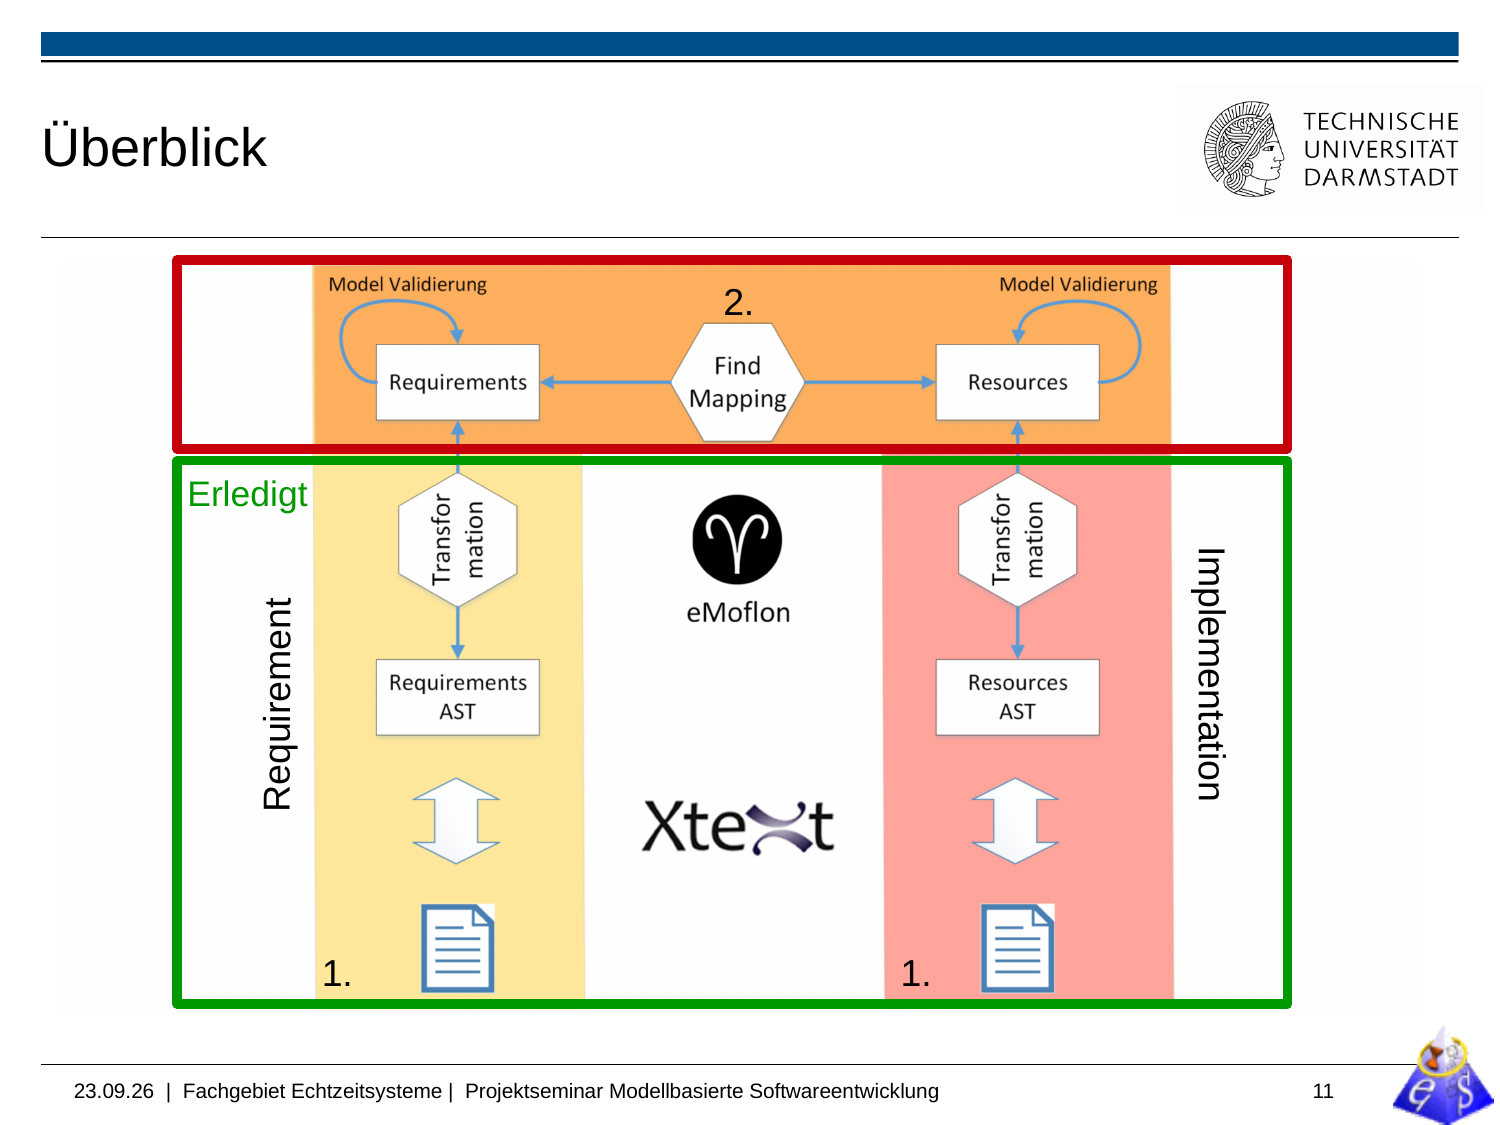

# Überblick
2.
Erledigt
Requirement
Implementation
1.
1.